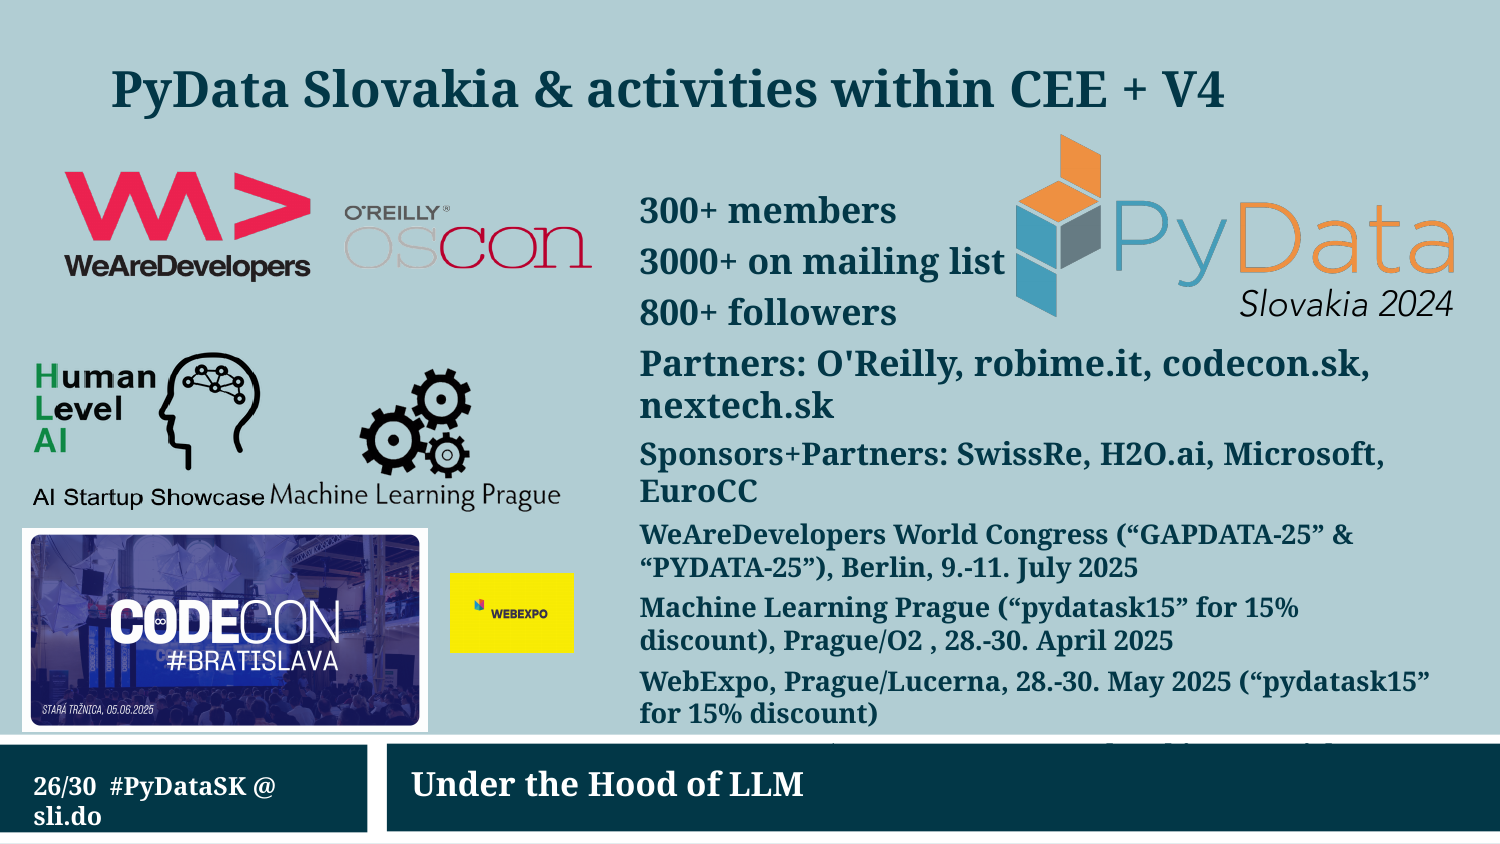

PyData Slovakia & activities within CEE + V4
300+ members
3000+ on mailing list
800+ followers
Partners: O'Reilly, robime.it, codecon.sk, nextech.sk
Sponsors+Partners: SwissRe, H2O.ai, Microsoft, EuroCC
WeAreDevelopers World Congress (“GAPDATA-25” & “PYDATA-25”), Berlin, 9.-11. July 2025
Machine Learning Prague (“pydatask15” for 15% discount), Prague/O2 , 28.-30. April 2025
WebExpo, Prague/Lucerna, 28.-30. May 2025 (“pydatask15” for 15% discount)
Our meetups (23.5., 14:00 PyData Slovakia & Bratislava, Maryam Alimardani)
Under the Hood of LLM
26/30 #PyDataSK @ sli.do